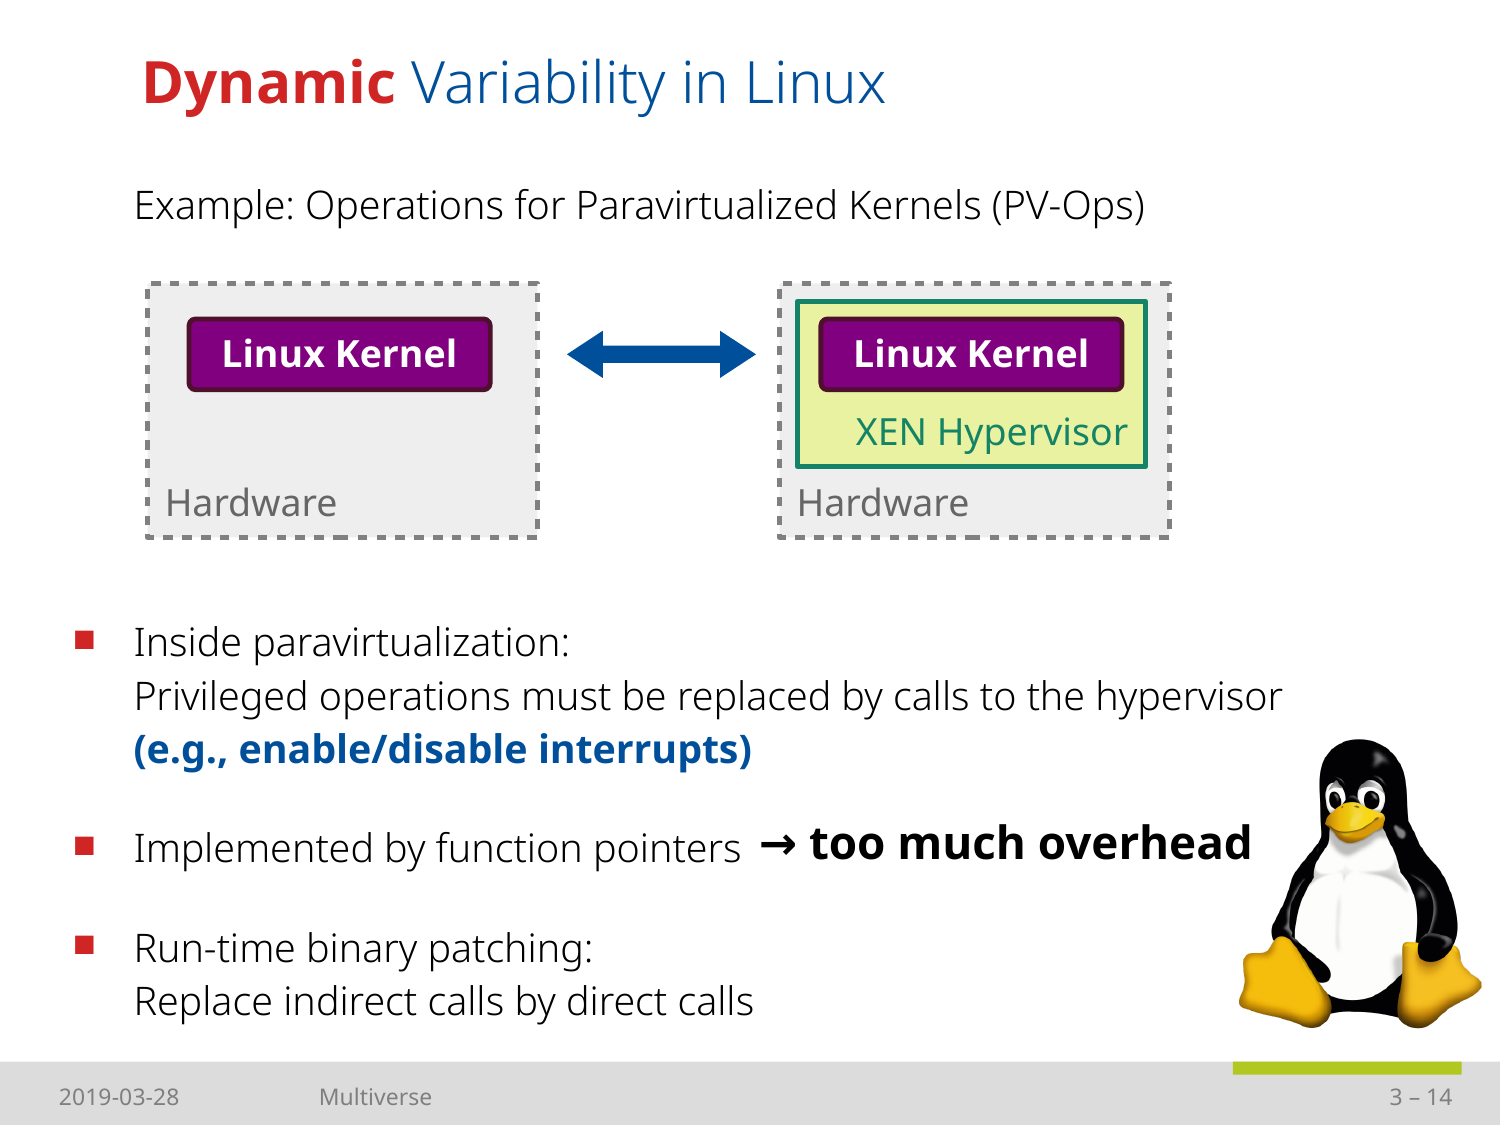

# Dynamic Variability in Linux
Example: Operations for Paravirtualized Kernels (PV-Ops)
Inside paravirtualization:
Privileged operations must be replaced by calls to the hypervisor
(e.g., enable/disable interrupts)
Implemented by function pointers
Run-time binary patching:
Replace indirect calls by direct calls
Hardware
Linux Kernel
Hardware
XEN Hypervisor
Linux Kernel
→ too much overhead
3